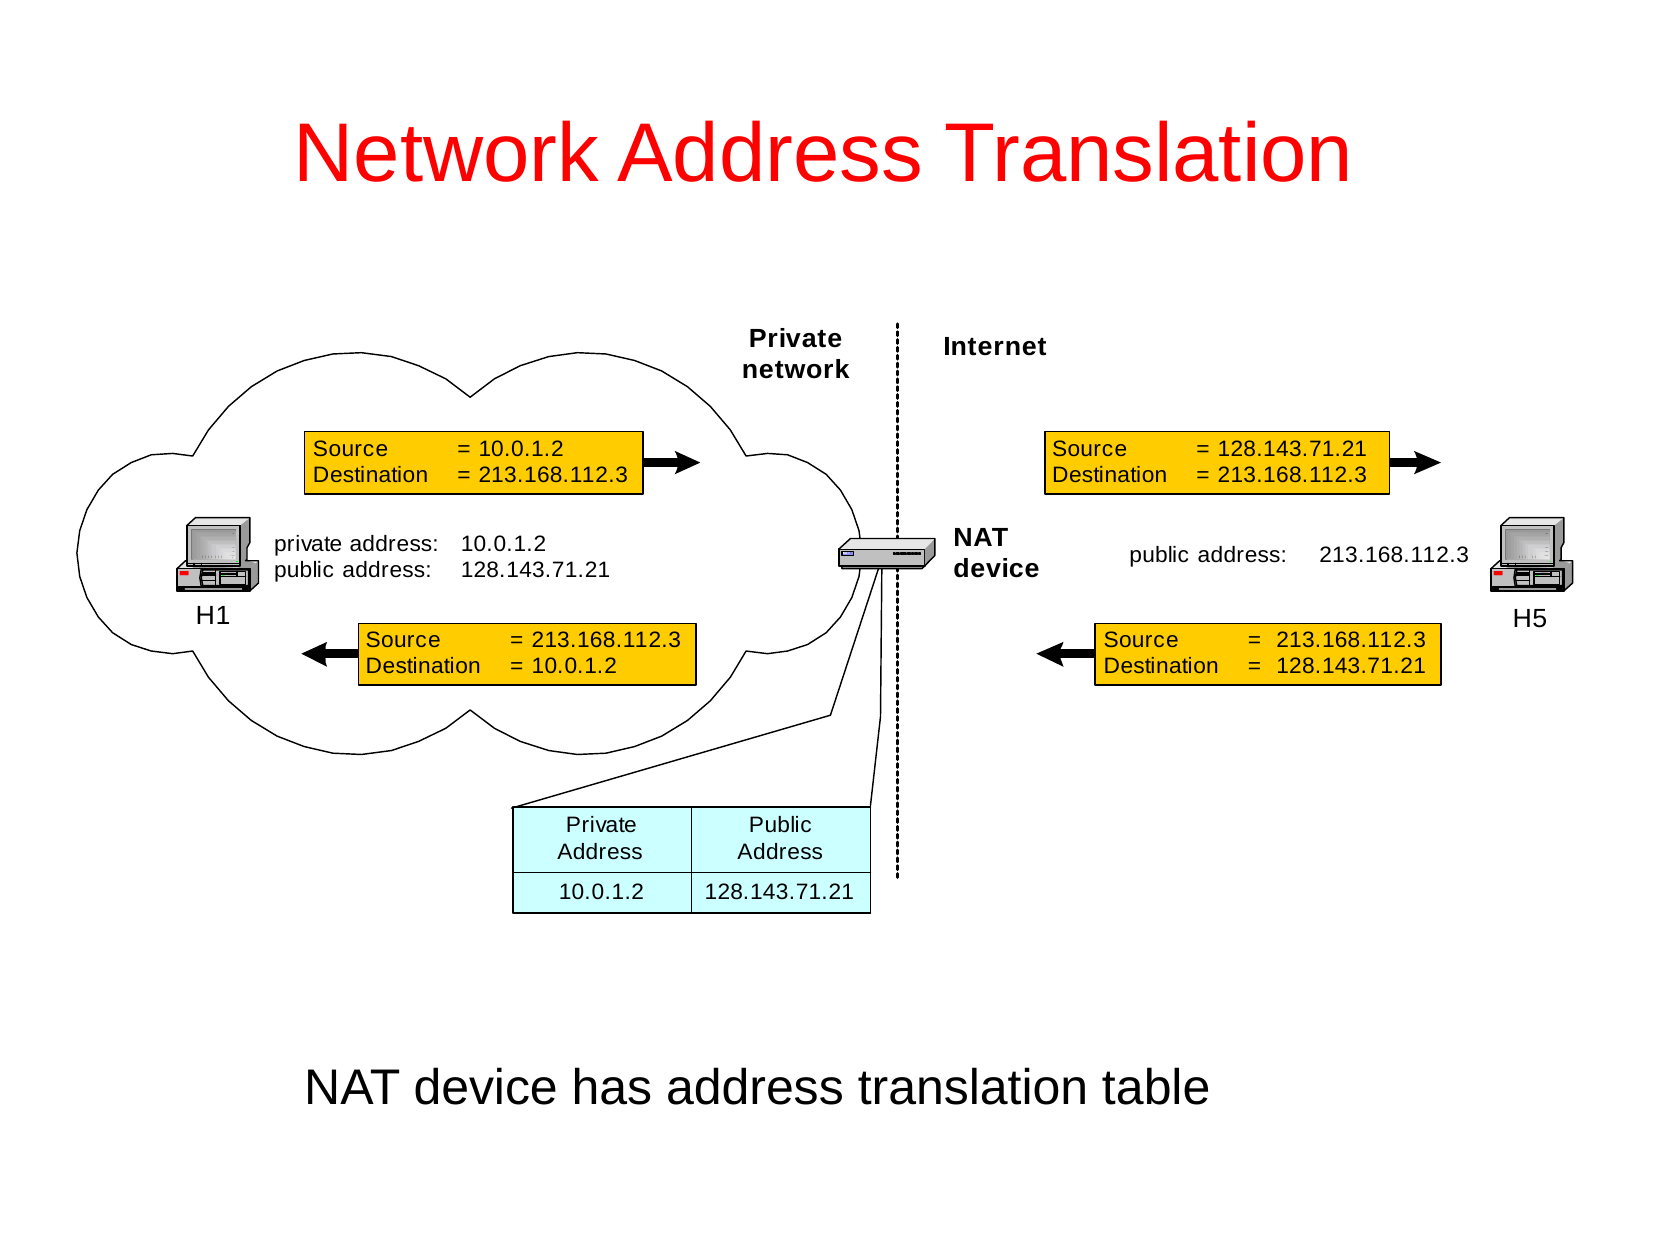

# Network Address Translation
NAT device has address translation table